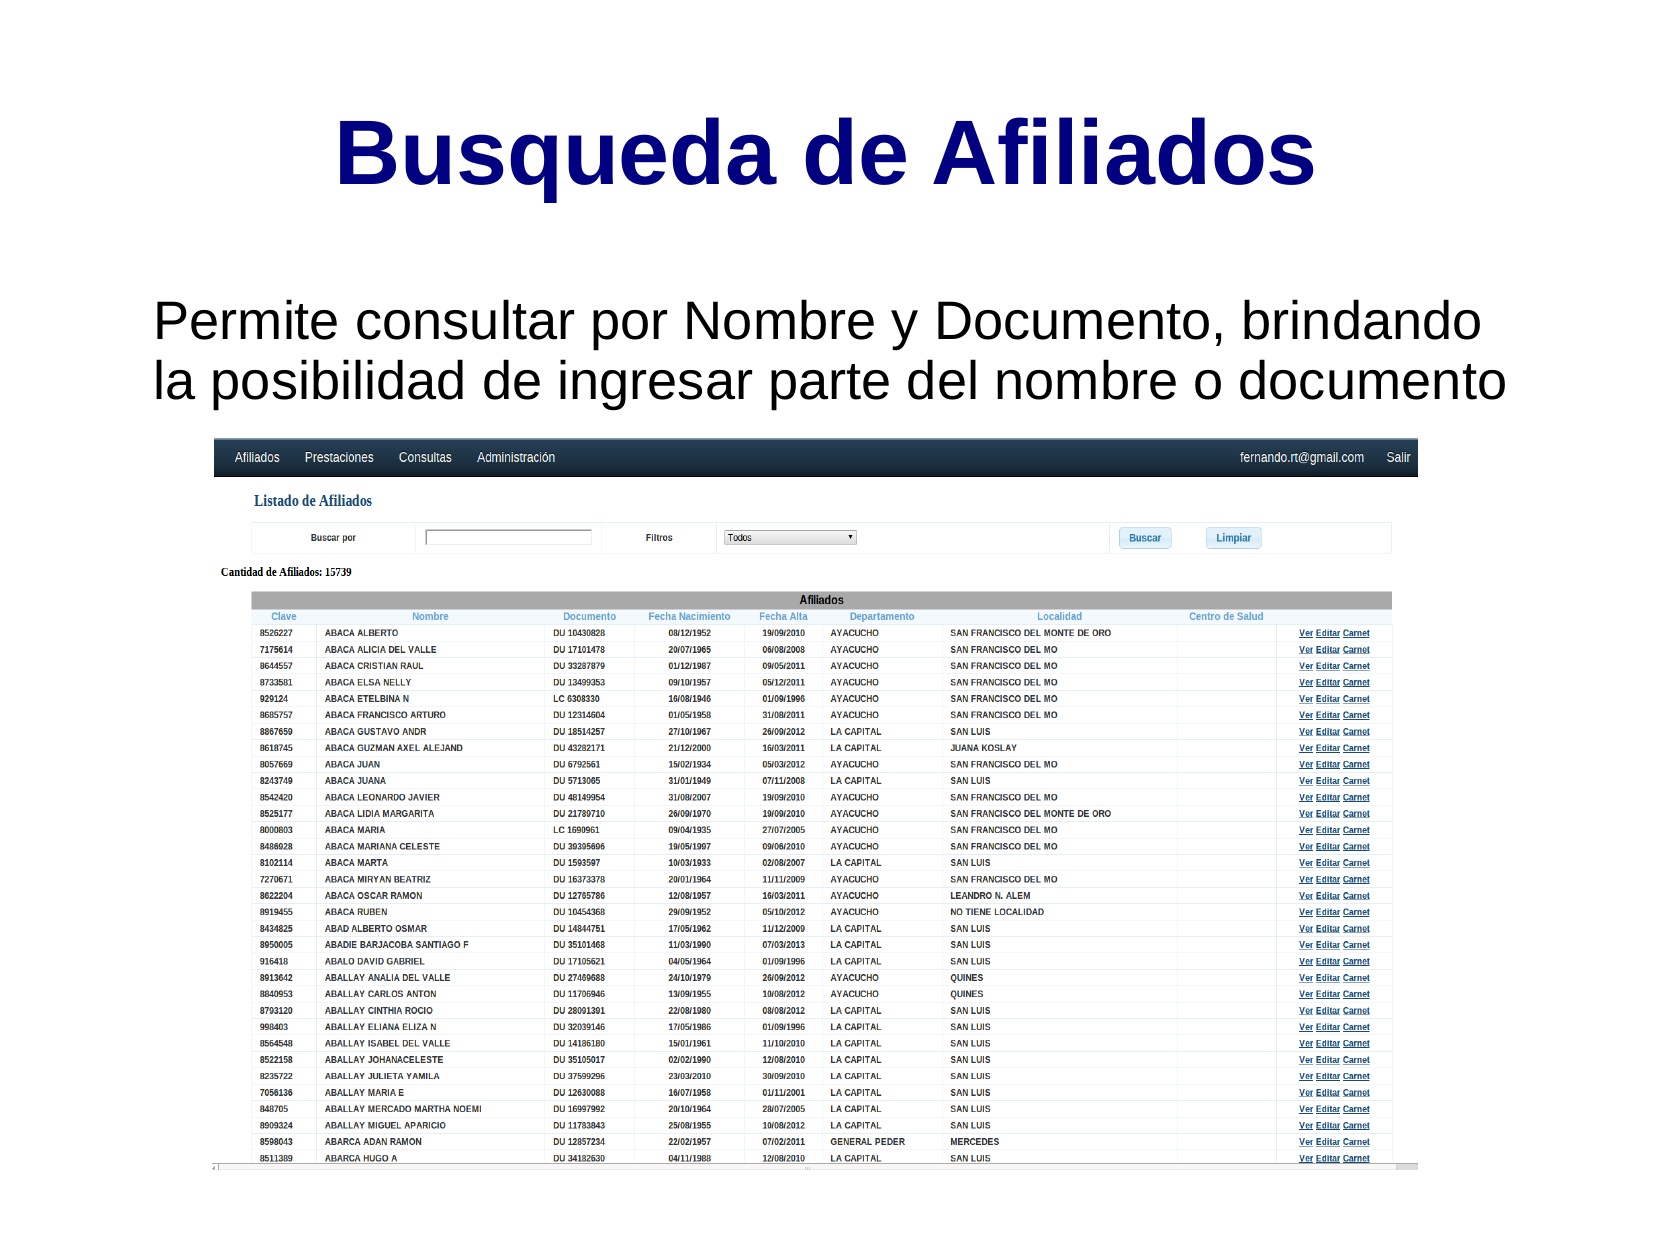

# Busqueda de Afiliados
Permite consultar por Nombre y Documento, brindando la posibilidad de ingresar parte del nombre o documento